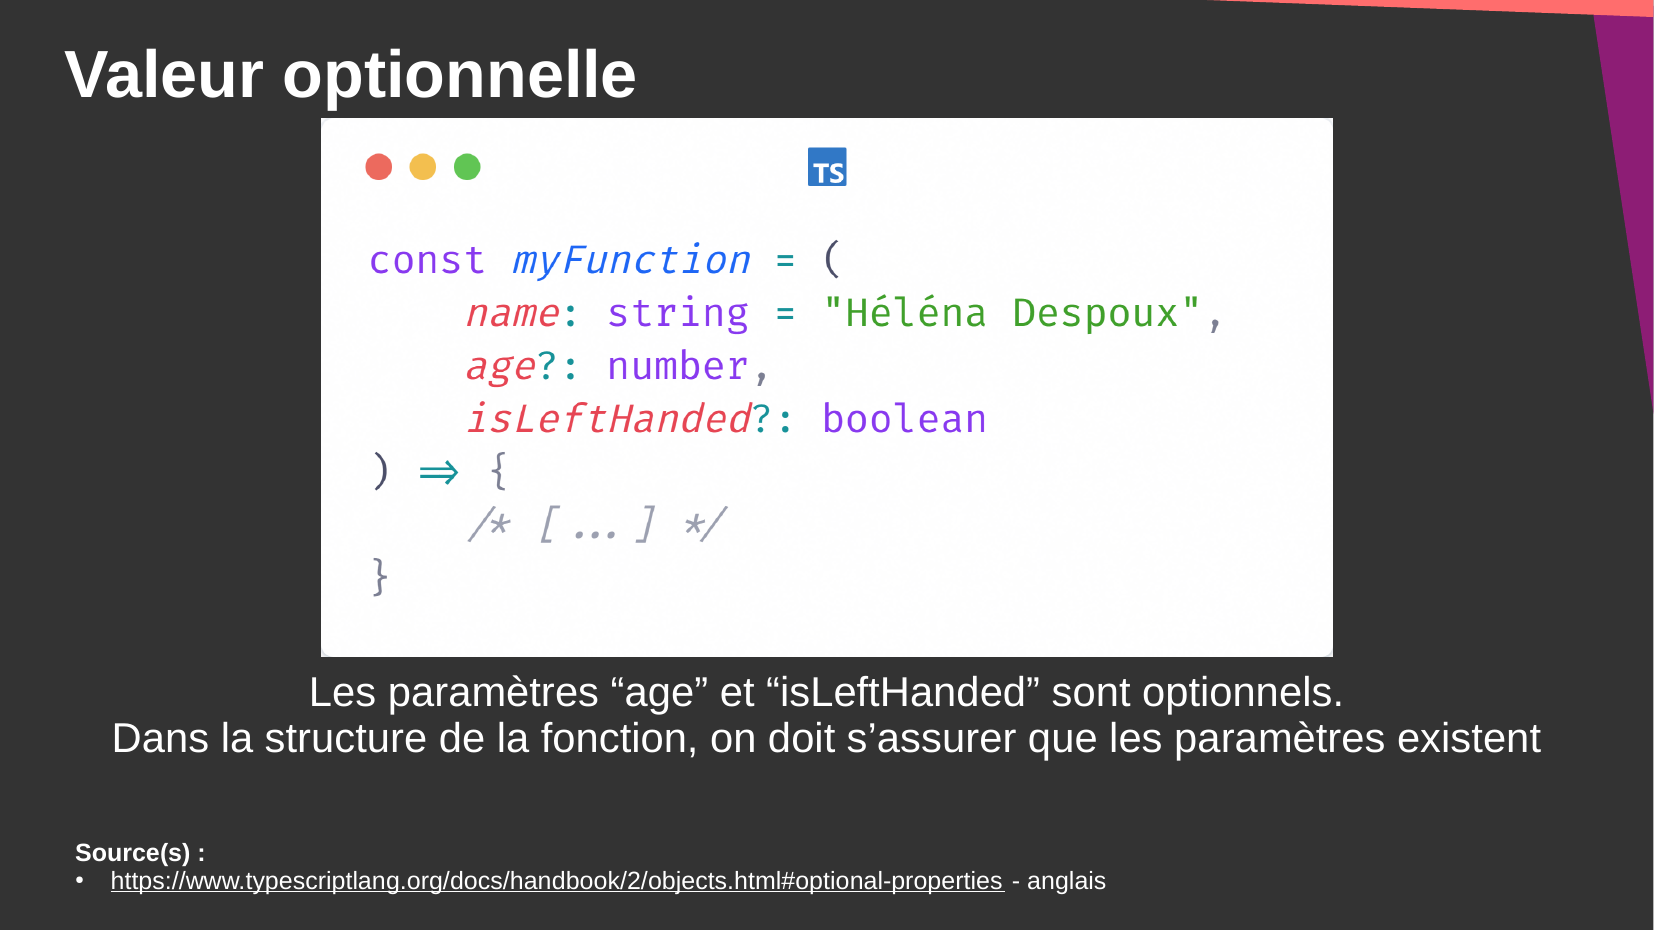

# Valeur optionnelle
Les paramètres “age” et “isLeftHanded” sont optionnels.
Dans la structure de la fonction, on doit s’assurer que les paramètres existent
Source(s) :
https://www.typescriptlang.org/docs/handbook/2/objects.html#optional-properties - anglais